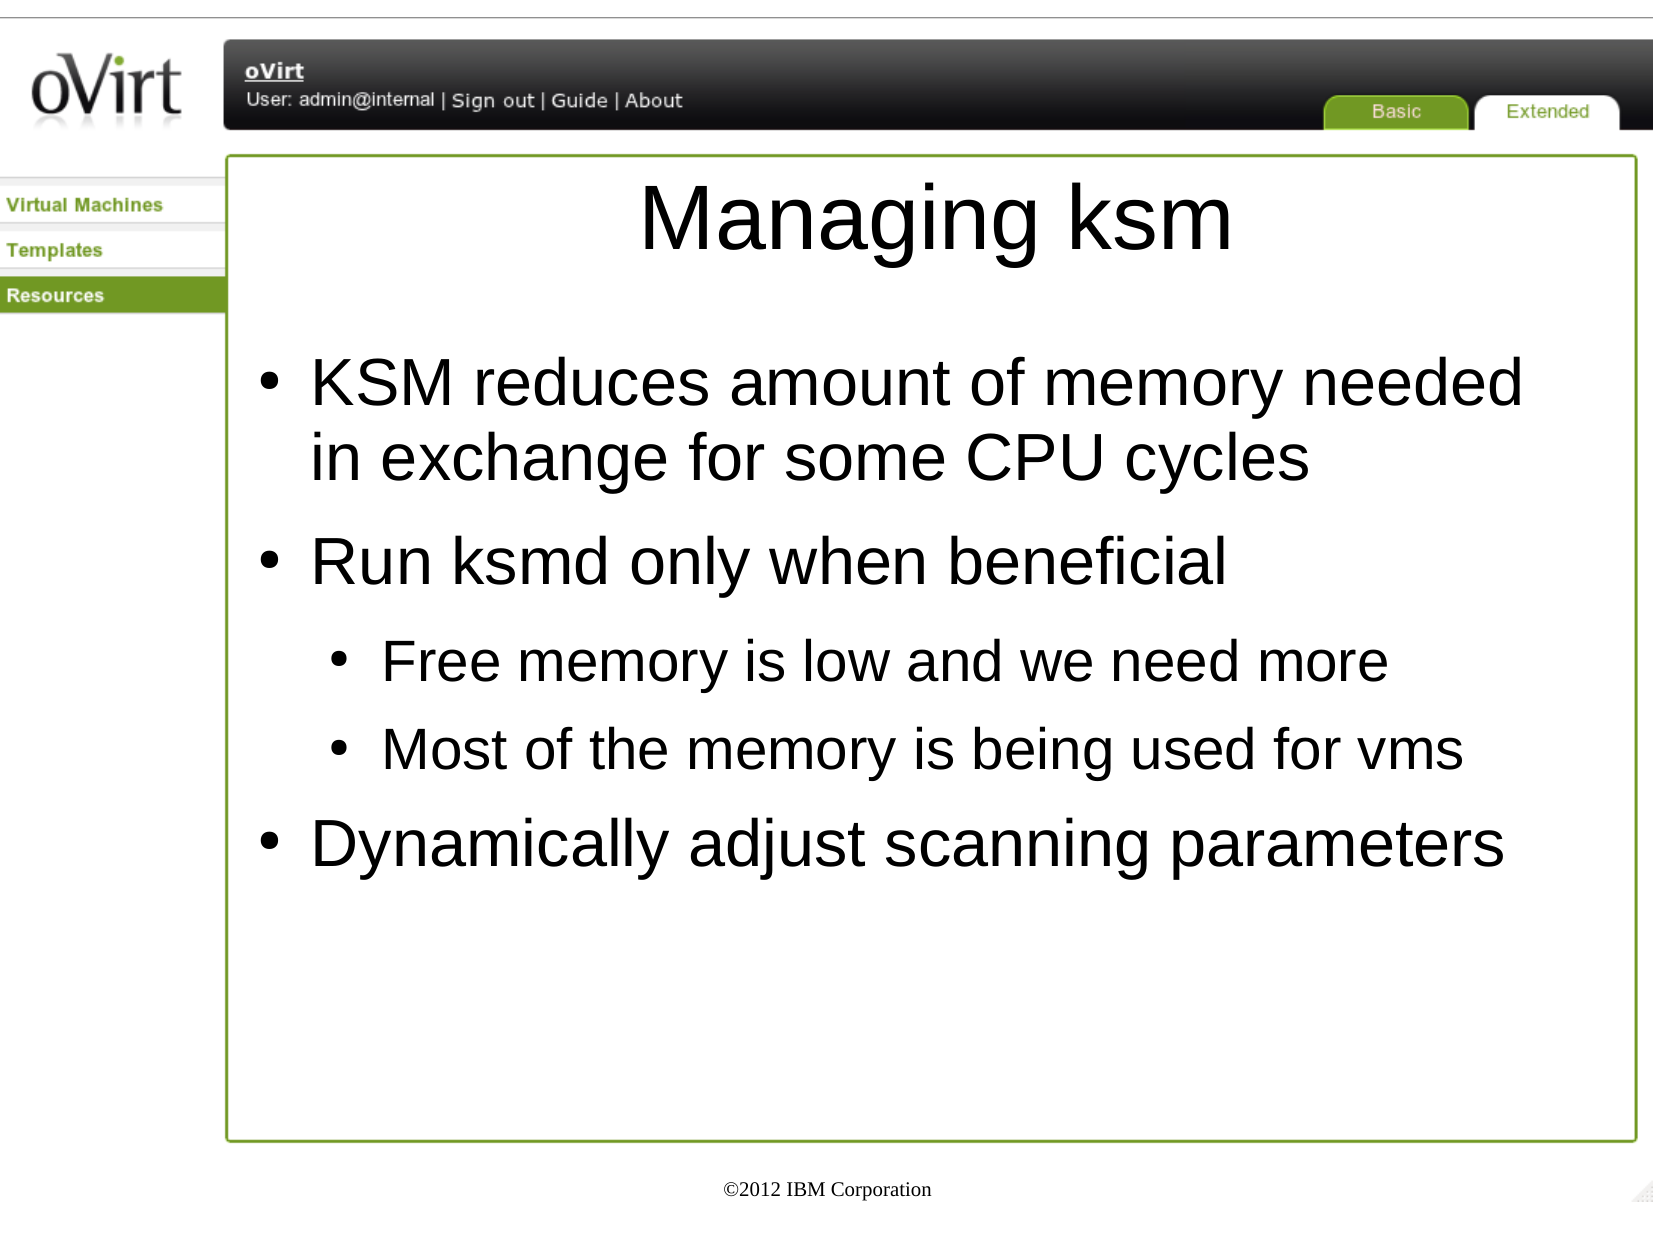

# Managing ksm
KSM reduces amount of memory needed in exchange for some CPU cycles
Run ksmd only when beneficial
Free memory is low and we need more
Most of the memory is being used for vms
Dynamically adjust scanning parameters